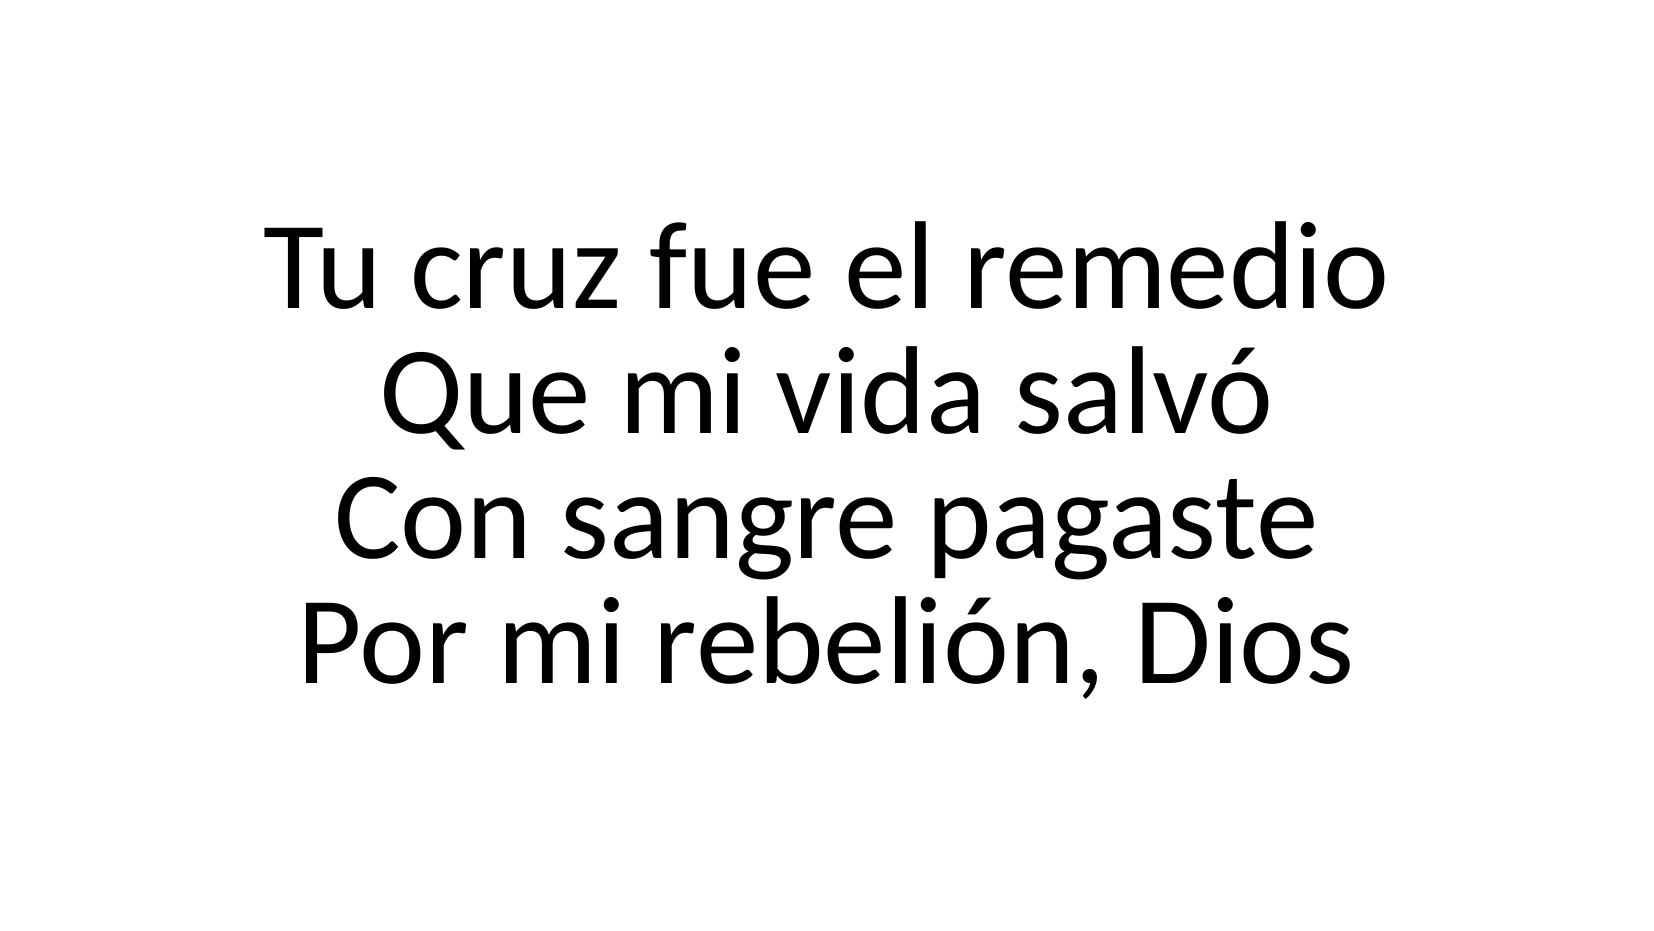

# Tu cruz fue el remedio Que mi vida salvó Con sangre pagaste Por mi rebelión, Dios